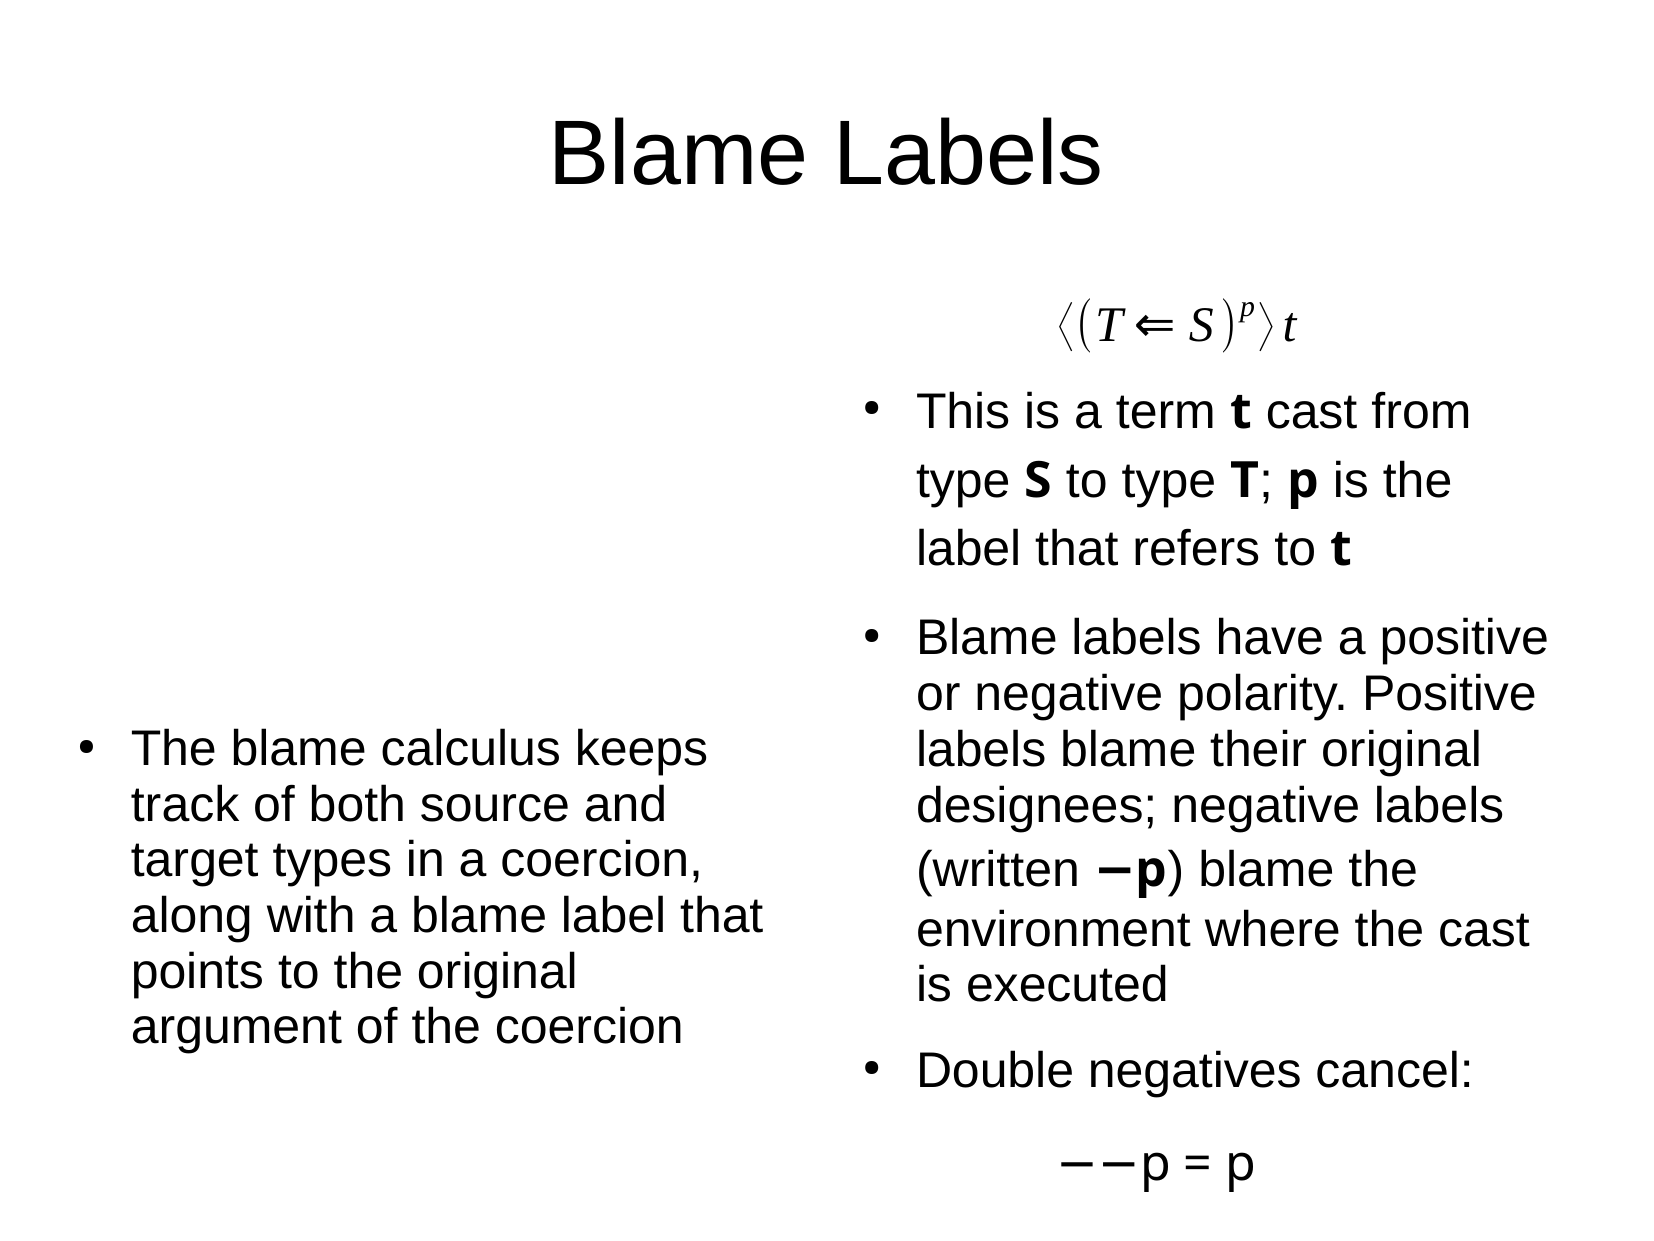

# Blame Labels
This is a term t cast from type S to type T; p is the label that refers to t
Blame labels have a positive or negative polarity. Positive labels blame their original designees; negative labels (written −p) blame the environment where the cast is executed
Double negatives cancel:
 −−p = p
The blame calculus keeps track of both source and target types in a coercion, along with a blame label that points to the original argument of the coercion